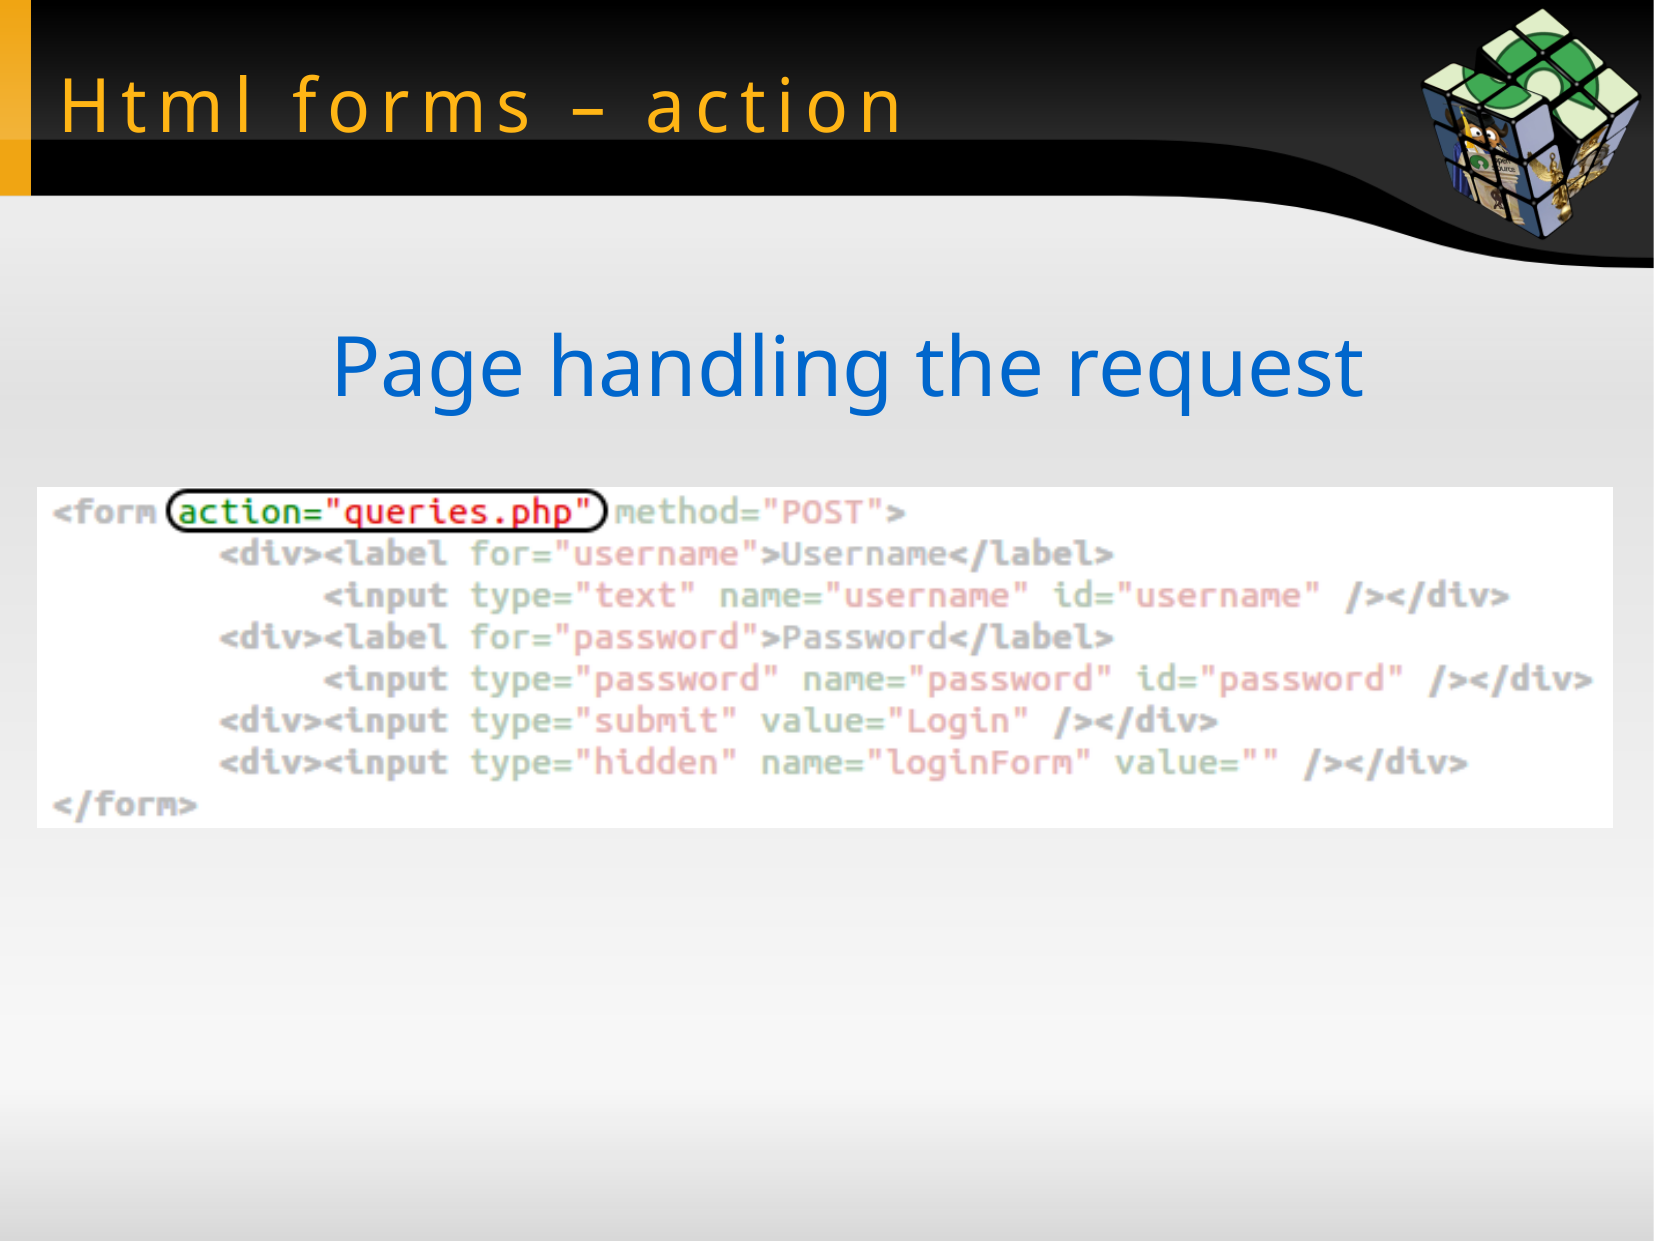

# Html forms – action
Page handling the request